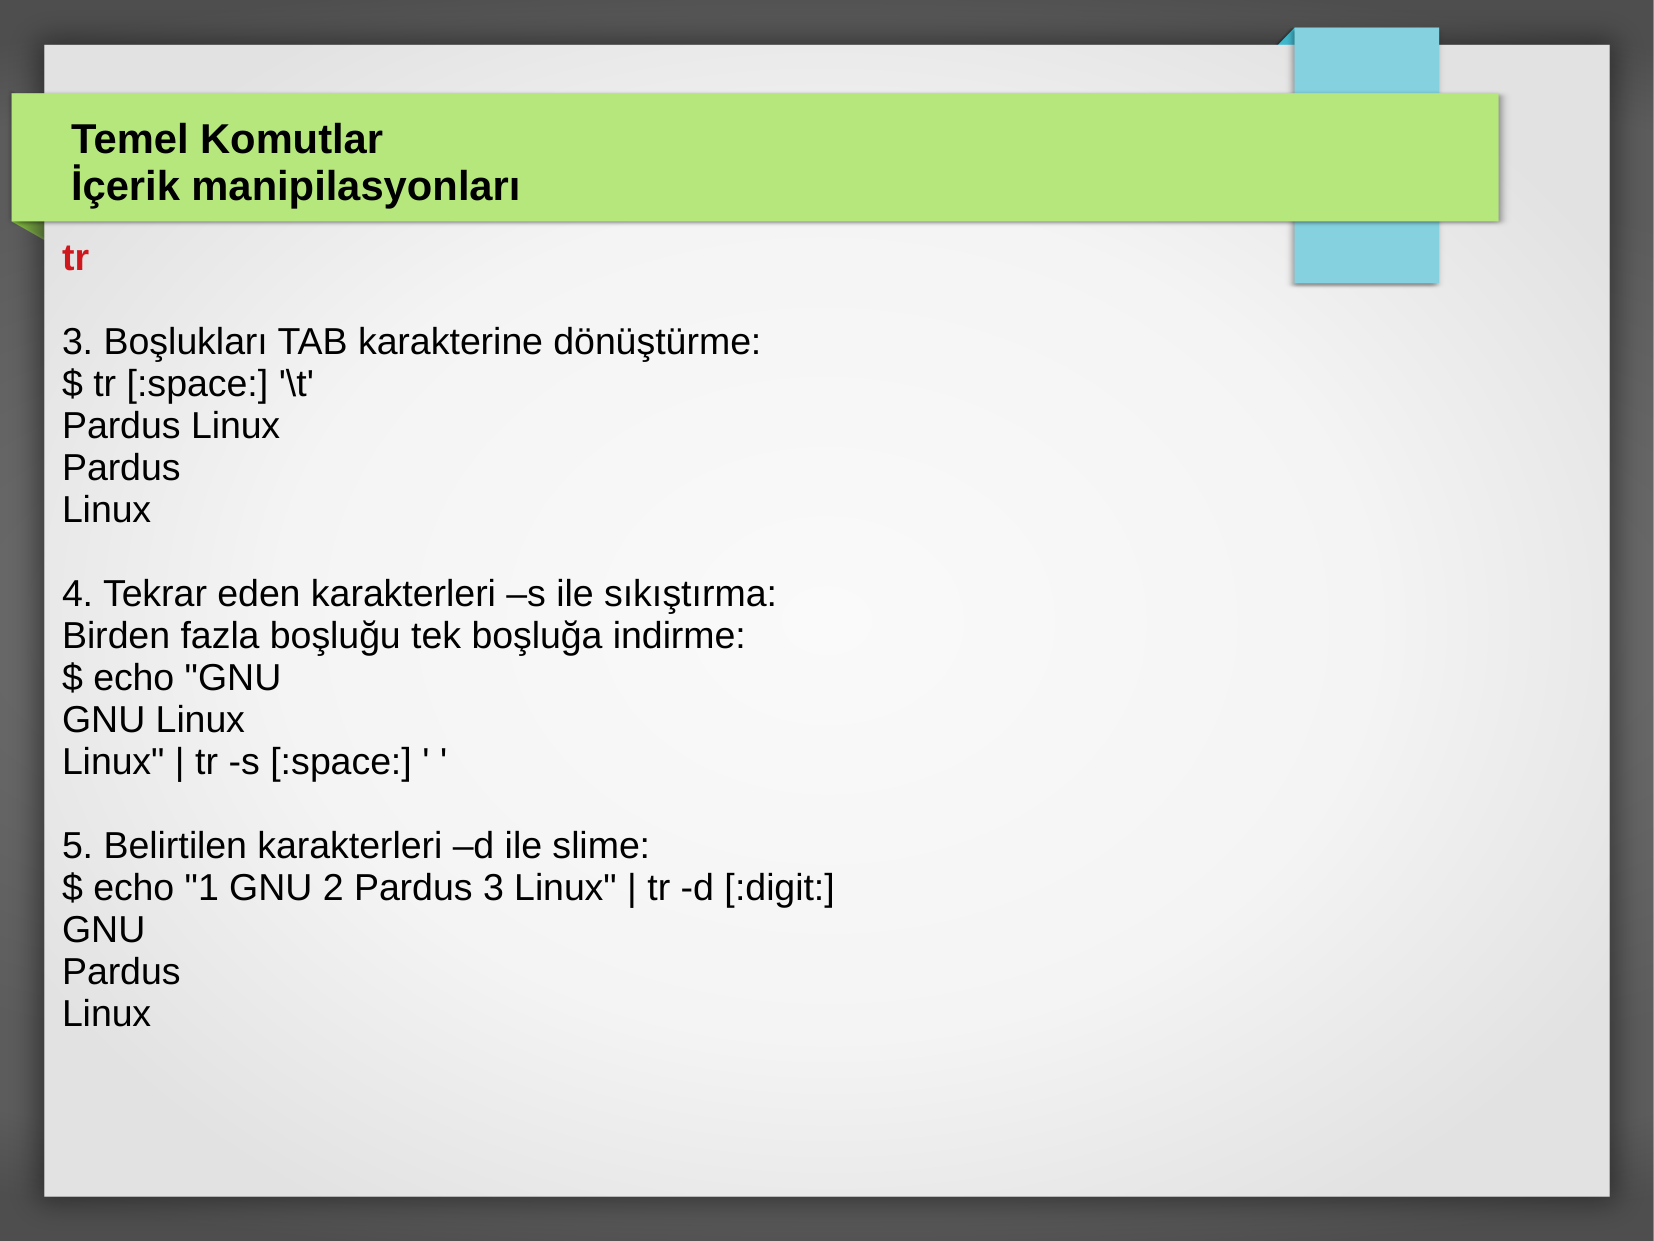

Temel Komutlar
İçerik manipilasyonları
tr
3. Boşlukları TAB karakterine dönüştürme:
$ tr [:space:] '\t'
Pardus Linux
Pardus
Linux
4. Tekrar eden karakterleri –s ile sıkıştırma:
Birden fazla boşluğu tek boşluğa indirme:
$ echo "GNU
GNU Linux
Linux" | tr -s [:space:] ' '
5. Belirtilen karakterleri –d ile slime:
$ echo "1 GNU 2 Pardus 3 Linux" | tr -d [:digit:]
GNU
Pardus
Linux